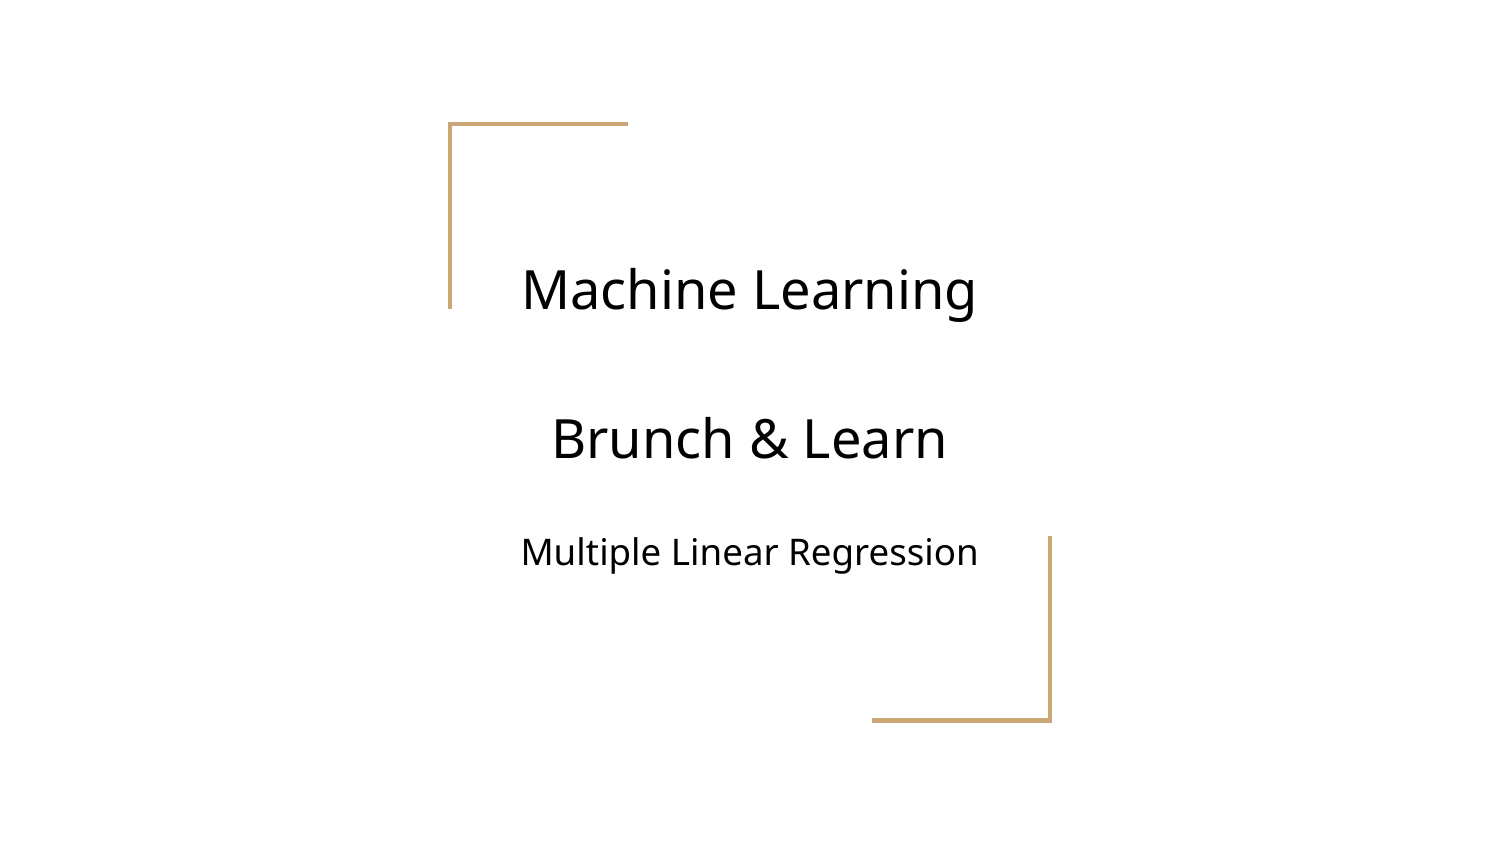

# Machine Learning Brunch & Learn
Multiple Linear Regression